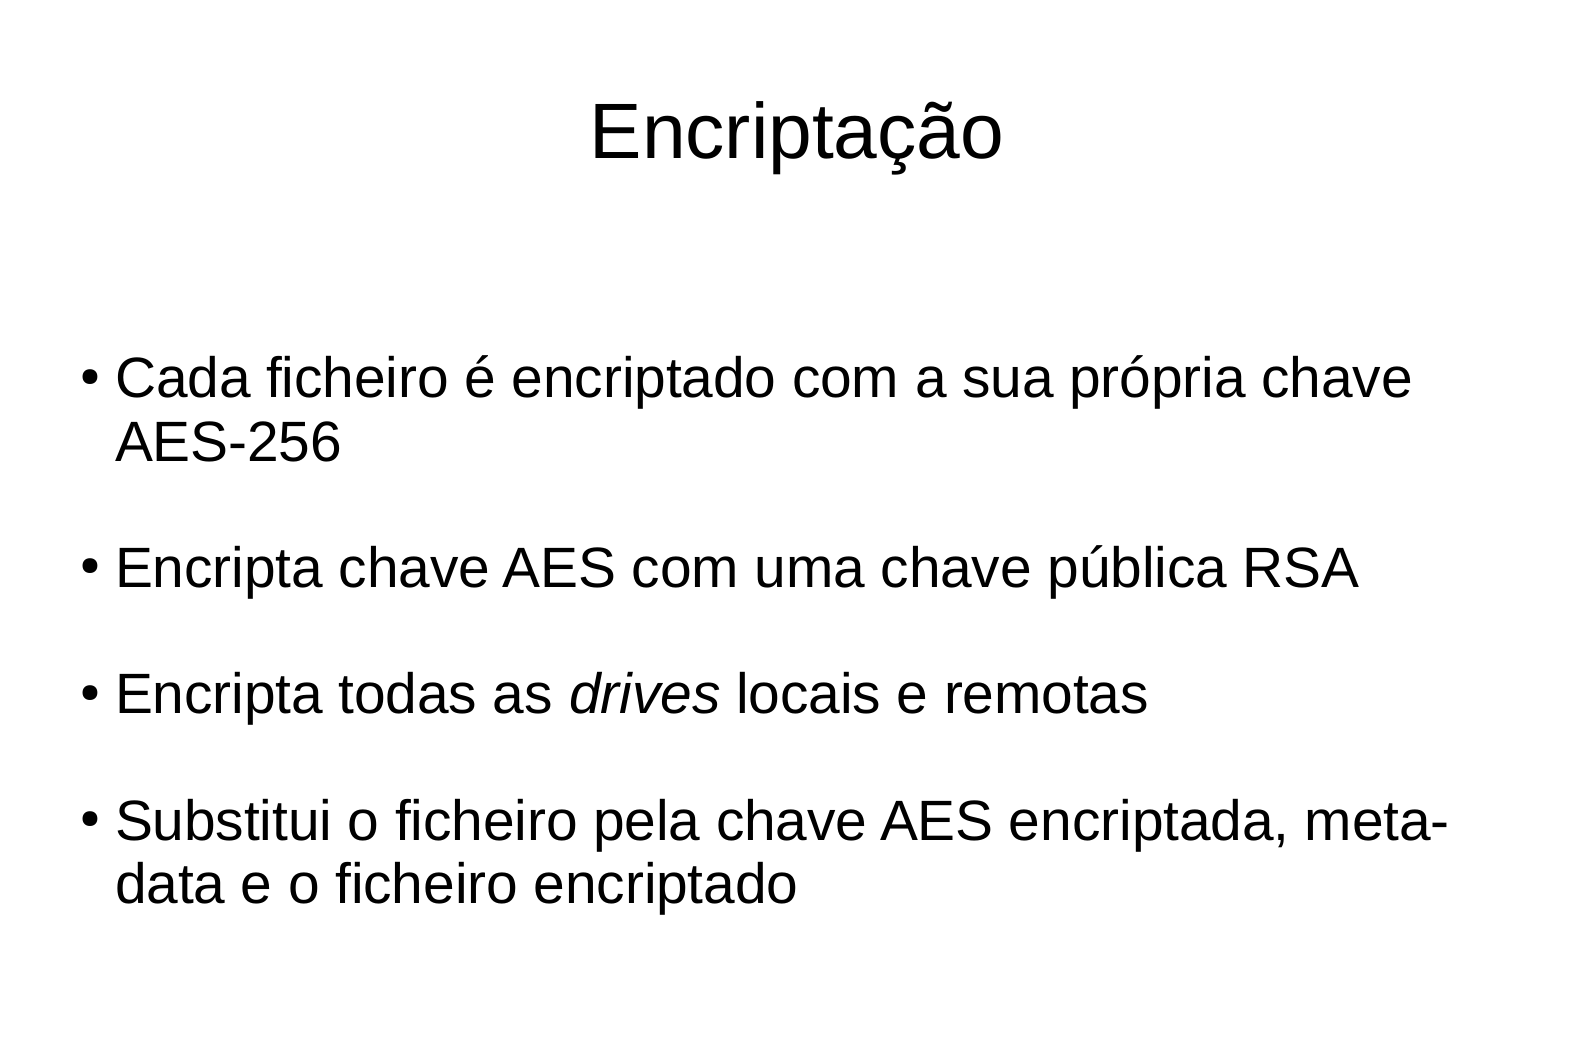

# Encriptação
Cada ficheiro é encriptado com a sua própria chave AES-256
Encripta chave AES com uma chave pública RSA
Encripta todas as drives locais e remotas
Substitui o ficheiro pela chave AES encriptada, meta-data e o ficheiro encriptado